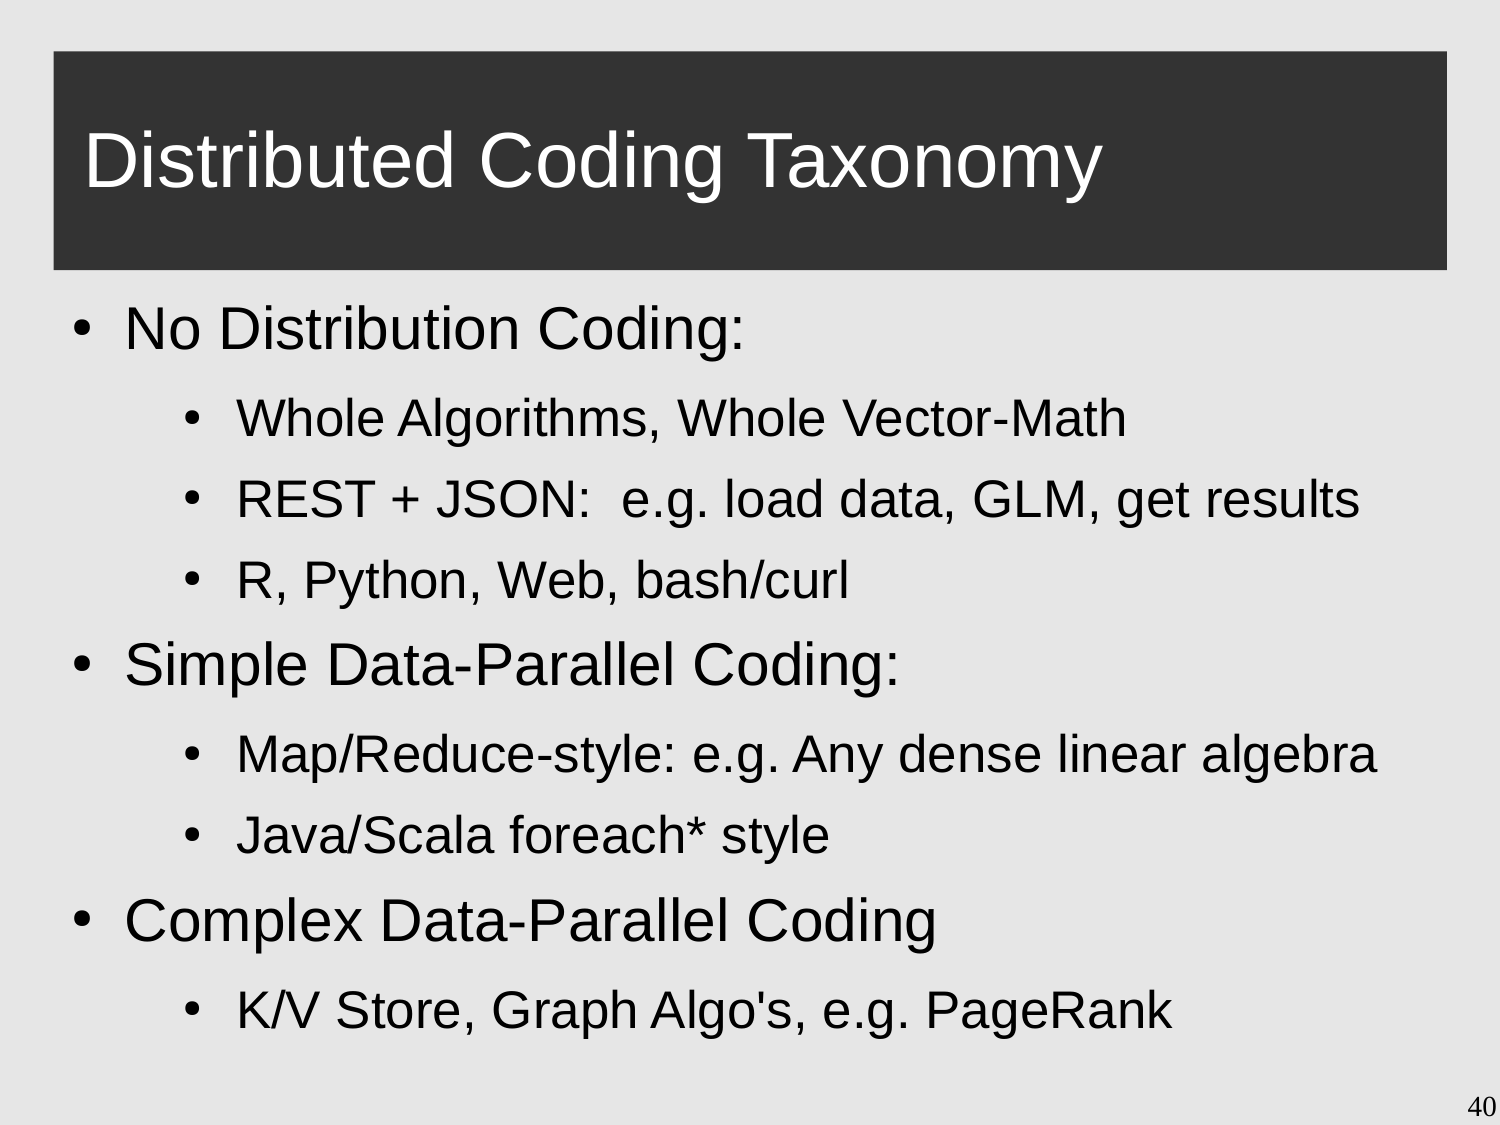

# Distributed Coding Taxonomy
No Distribution Coding:
Whole Algorithms, Whole Vector-Math
REST + JSON: e.g. load data, GLM, get results
R, Python, Web, bash/curl
Simple Data-Parallel Coding:
Map/Reduce-style: e.g. Any dense linear algebra
Java/Scala foreach* style
Complex Data-Parallel Coding
K/V Store, Graph Algo's, e.g. PageRank
40